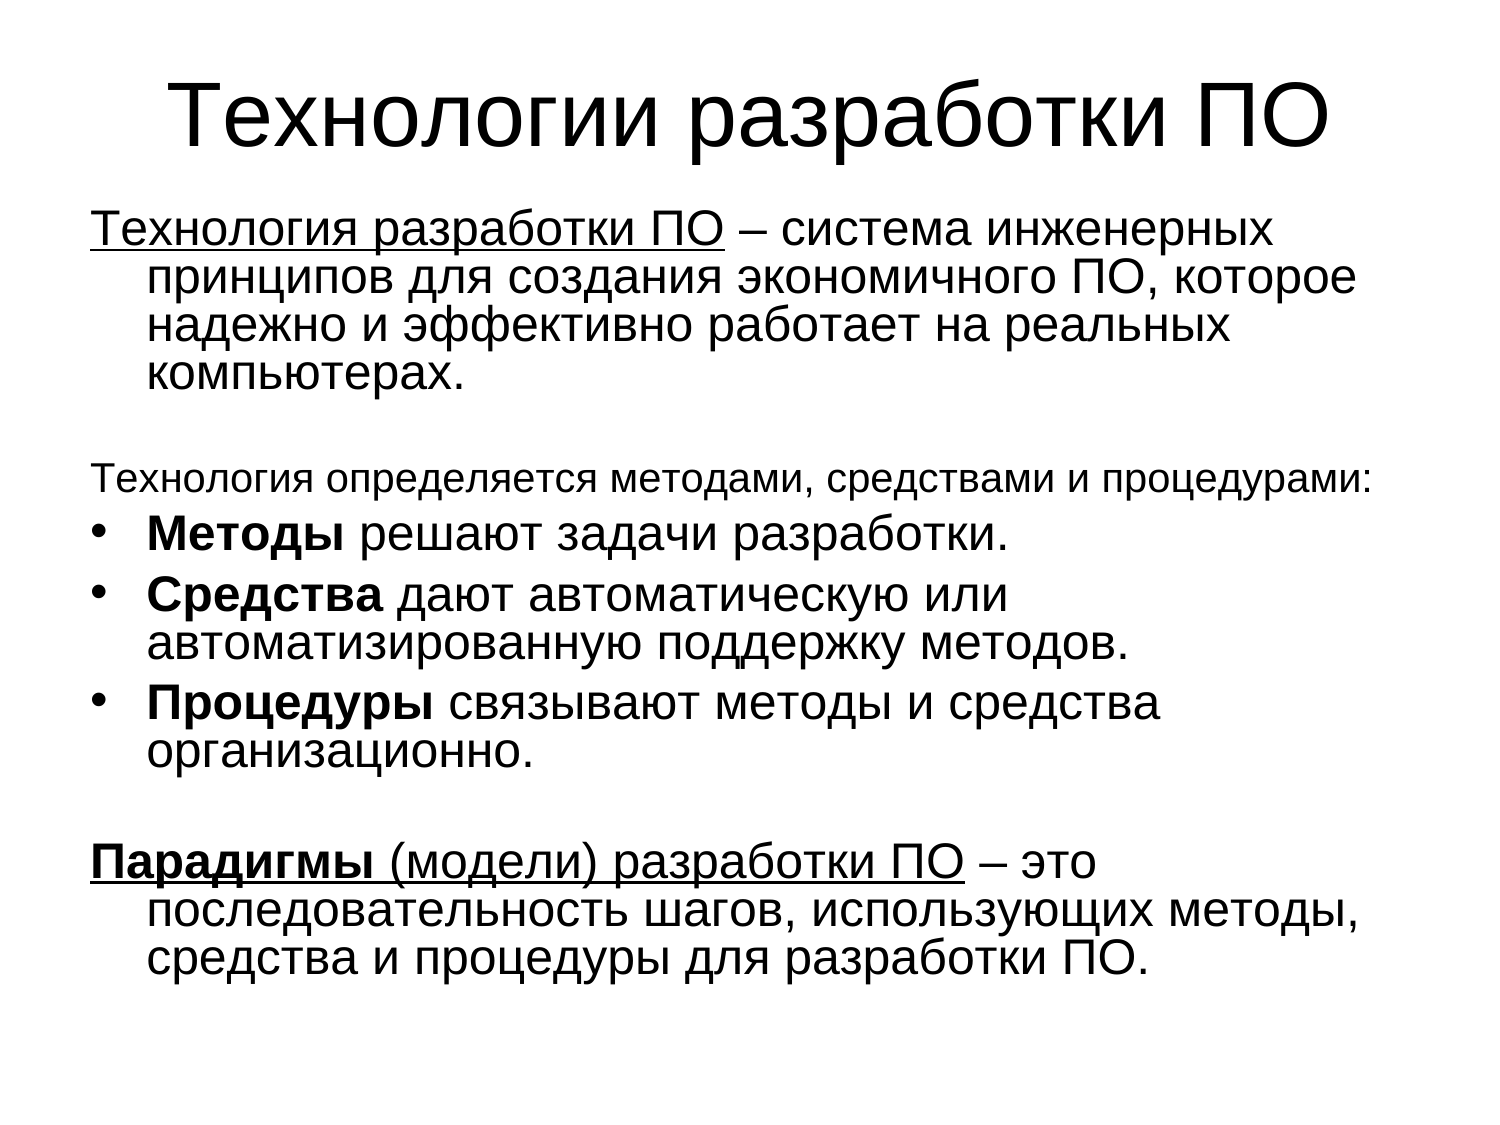

# Технологии разработки ПО
Технология разработки ПО – система инженерных принципов для создания экономичного ПО, которое надежно и эффективно работает на реальных компьютерах.
Технология определяется методами, средствами и процедурами:
Методы решают задачи разработки.
Средства дают автоматическую или автоматизированную поддержку методов.
Процедуры связывают методы и средства организационно.
Парадигмы (модели) разработки ПО – это последовательность шагов, использующих методы, средства и процедуры для разработки ПО.